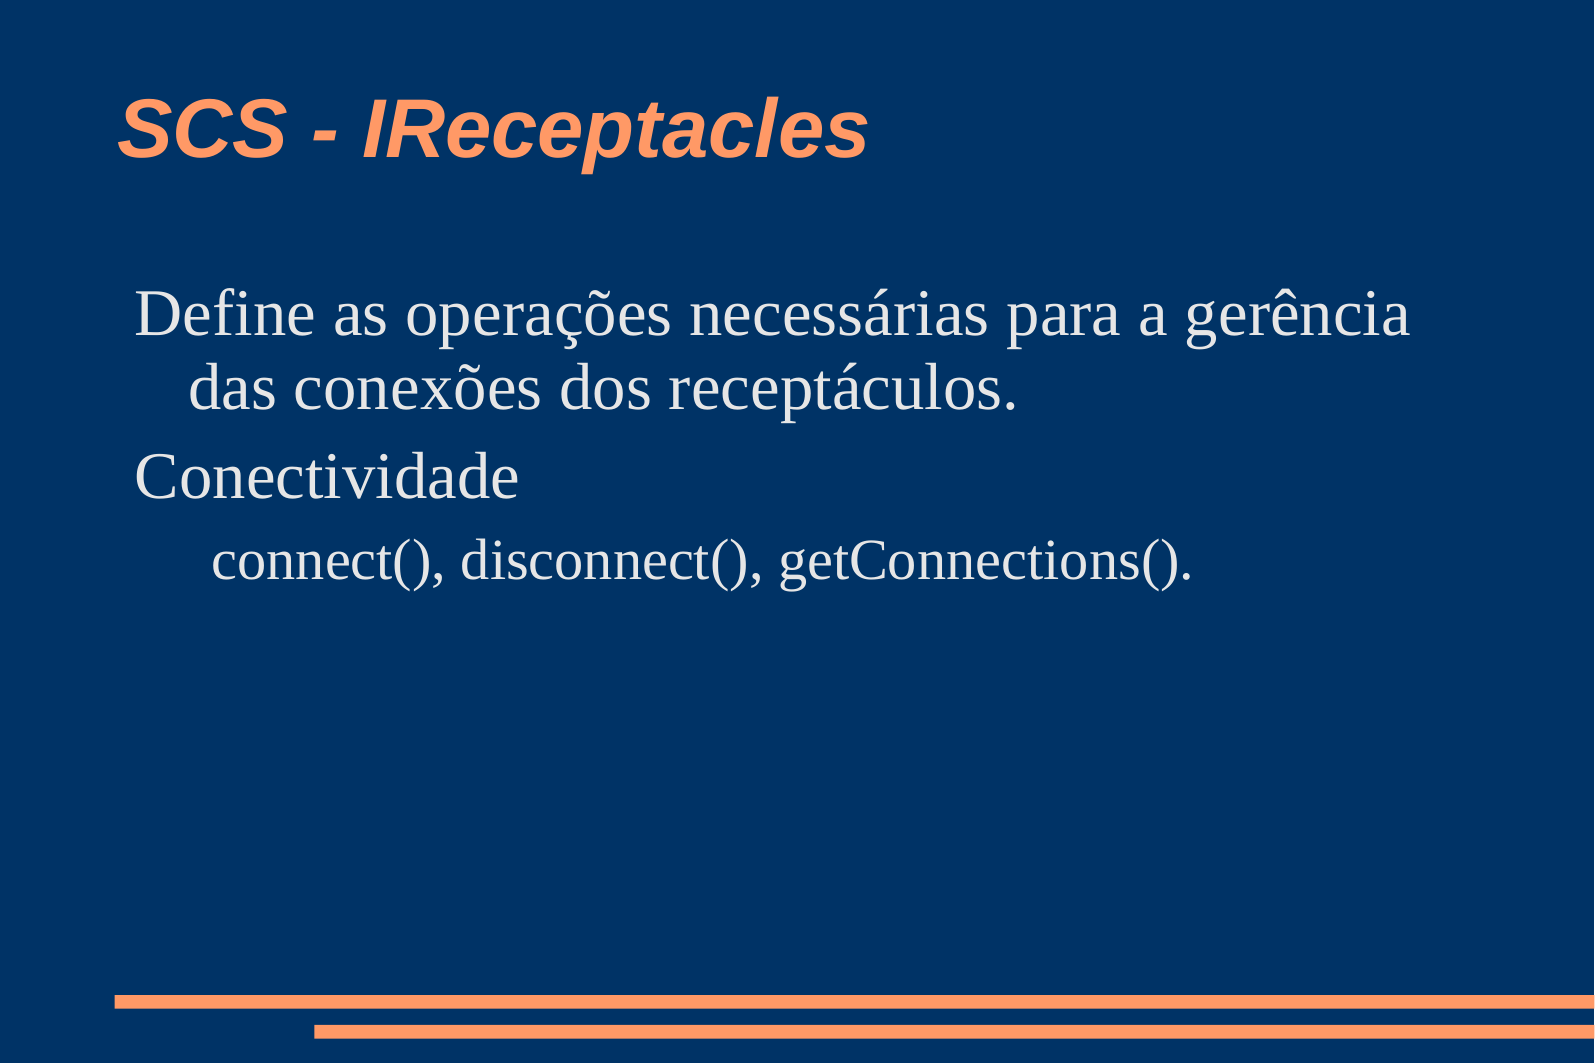

# SCS - IReceptacles
Define as operações necessárias para a gerência das conexões dos receptáculos.
Conectividade
connect(), disconnect(), getConnections().